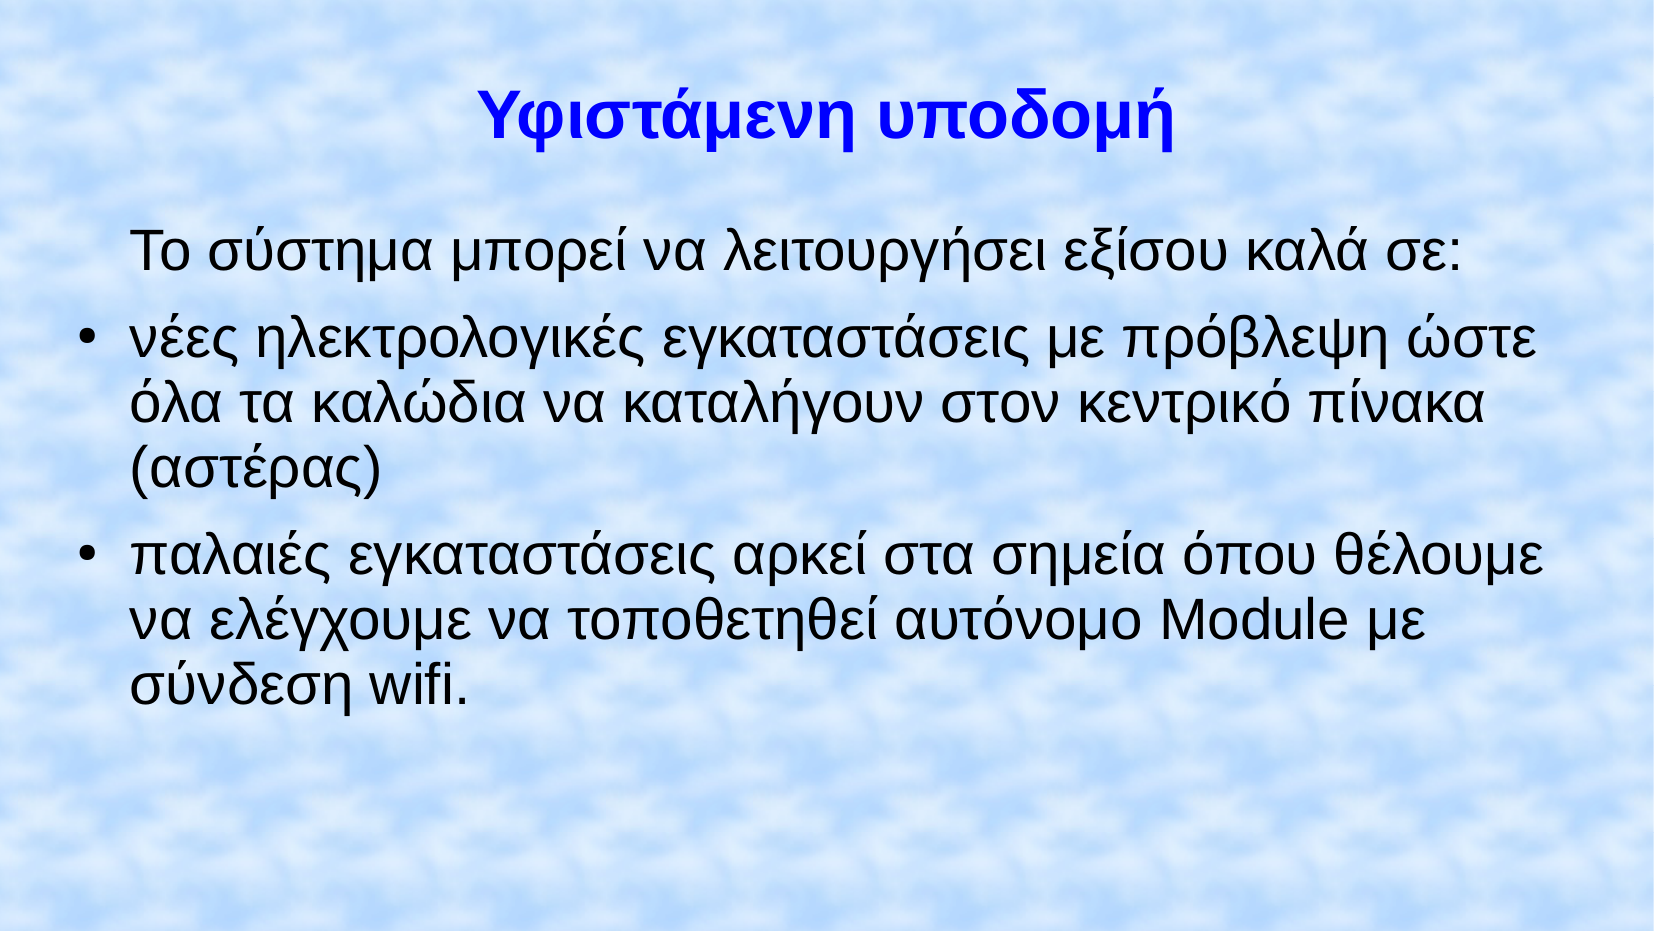

# Υφιστάμενη υποδομή
Το σύστημα μπορεί να λειτουργήσει εξίσου καλά σε:
νέες ηλεκτρολογικές εγκαταστάσεις με πρόβλεψη ώστε όλα τα καλώδια να καταλήγουν στον κεντρικό πίνακα (αστέρας)
παλαιές εγκαταστάσεις αρκεί στα σημεία όπου θέλουμε να ελέγχουμε να τοποθετηθεί αυτόνομο Module με σύνδεση wifi.